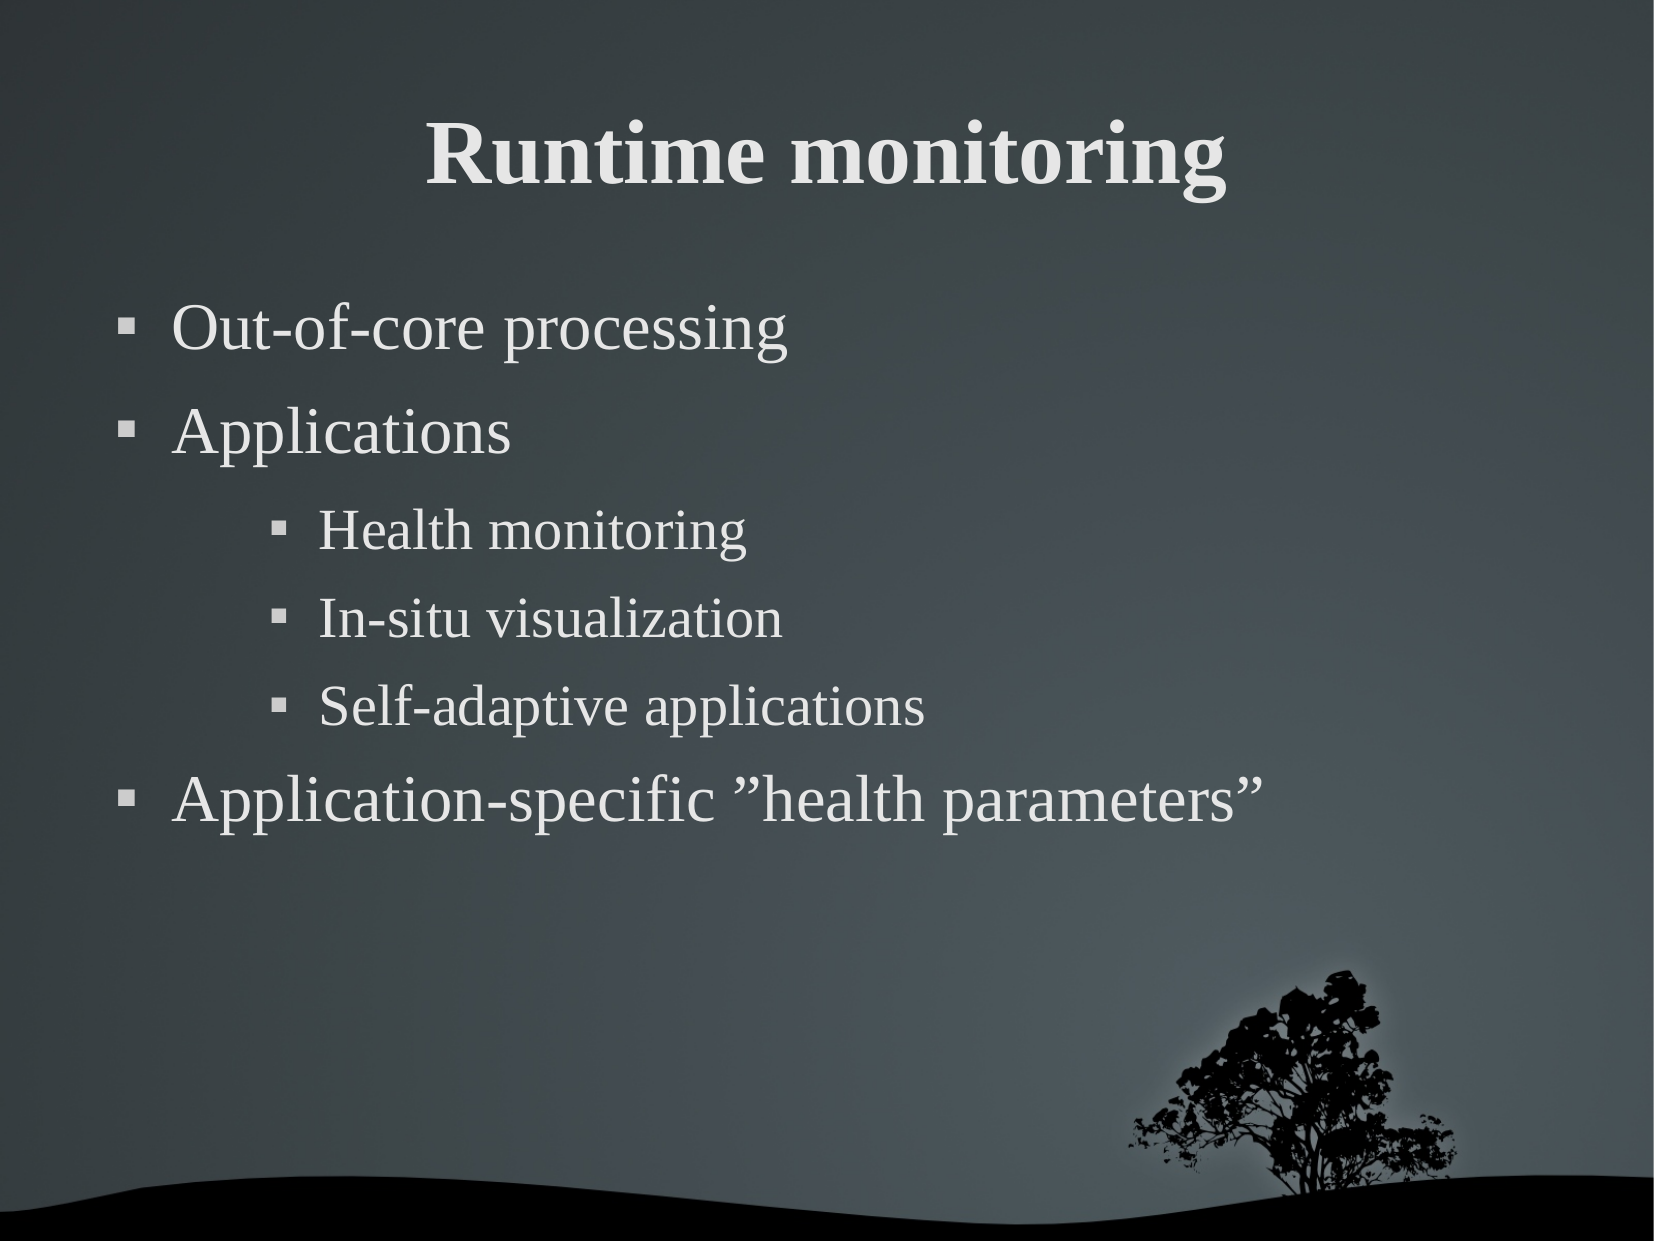

# Runtime monitoring
Out-of-core processing
Applications
Health monitoring
In-situ visualization
Self-adaptive applications
Application-specific ”health parameters”